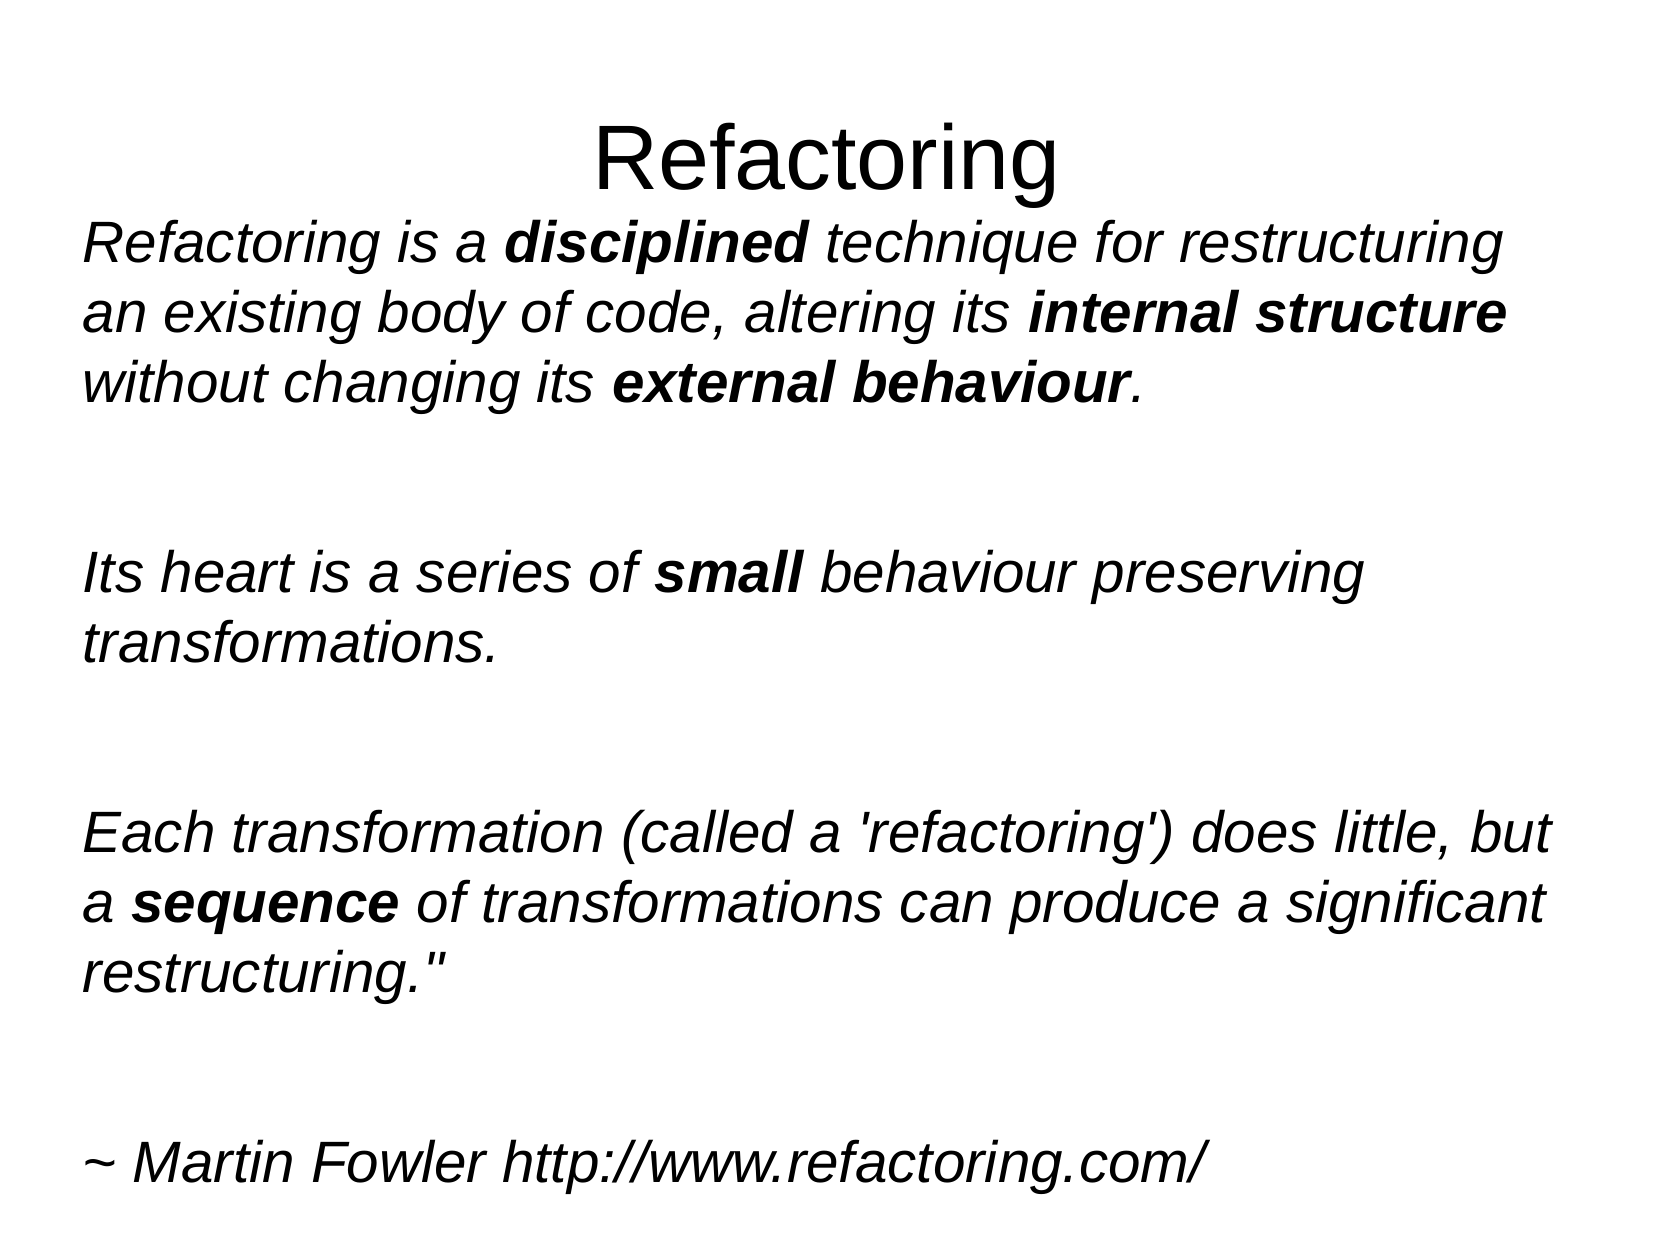

# Refactoring
Refactoring is a disciplined technique for restructuring an existing body of code, altering its internal structure without changing its external behaviour.
Its heart is a series of small behaviour preserving transformations.
Each transformation (called a 'refactoring') does little, but a sequence of transformations can produce a significant restructuring."
~ Martin Fowler http://www.refactoring.com/